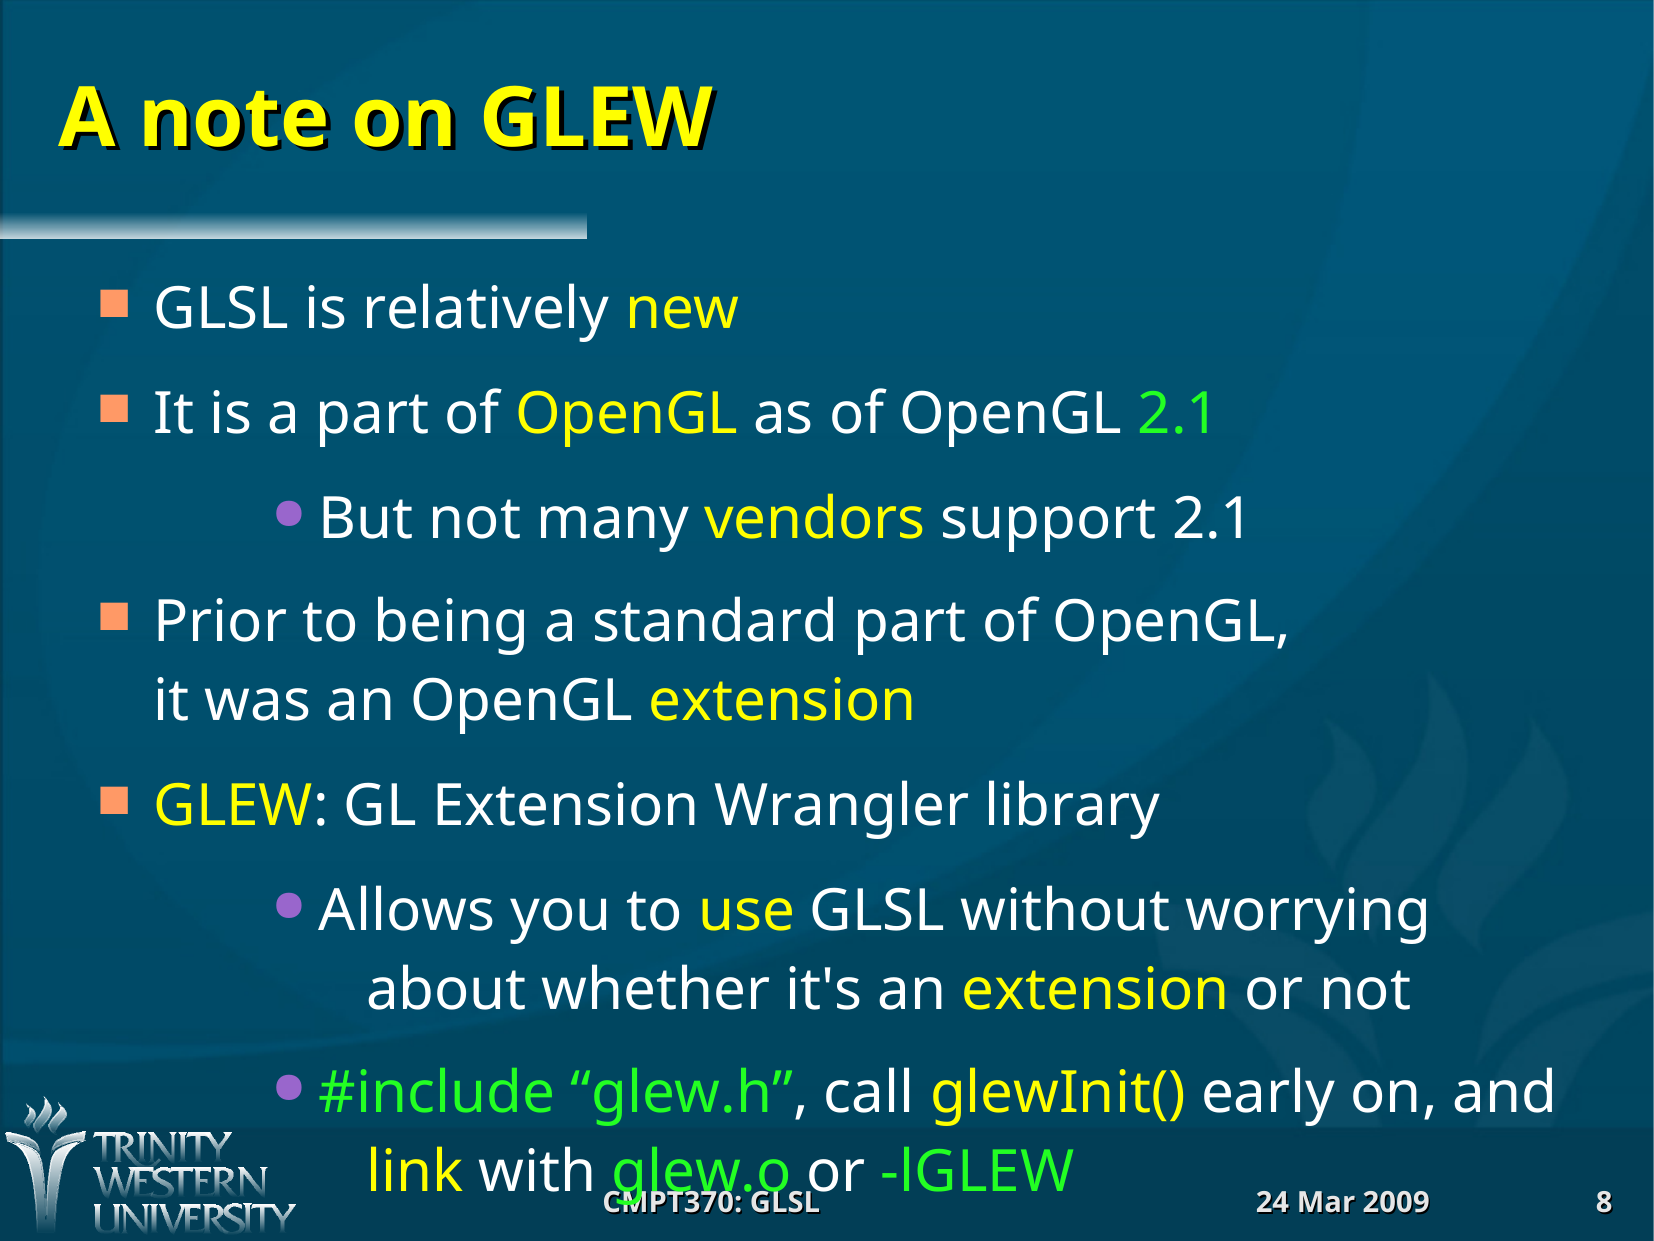

# A note on GLEW
GLSL is relatively new
It is a part of OpenGL as of OpenGL 2.1
But not many vendors support 2.1
Prior to being a standard part of OpenGL,
it was an OpenGL extension
GLEW: GL Extension Wrangler library
Allows you to use GLSL without worrying about whether it's an extension or not
#include “glew.h”, call glewInit() early on, and link with glew.o or -lGLEW
CMPT370: GLSL
24 Mar 2009
8